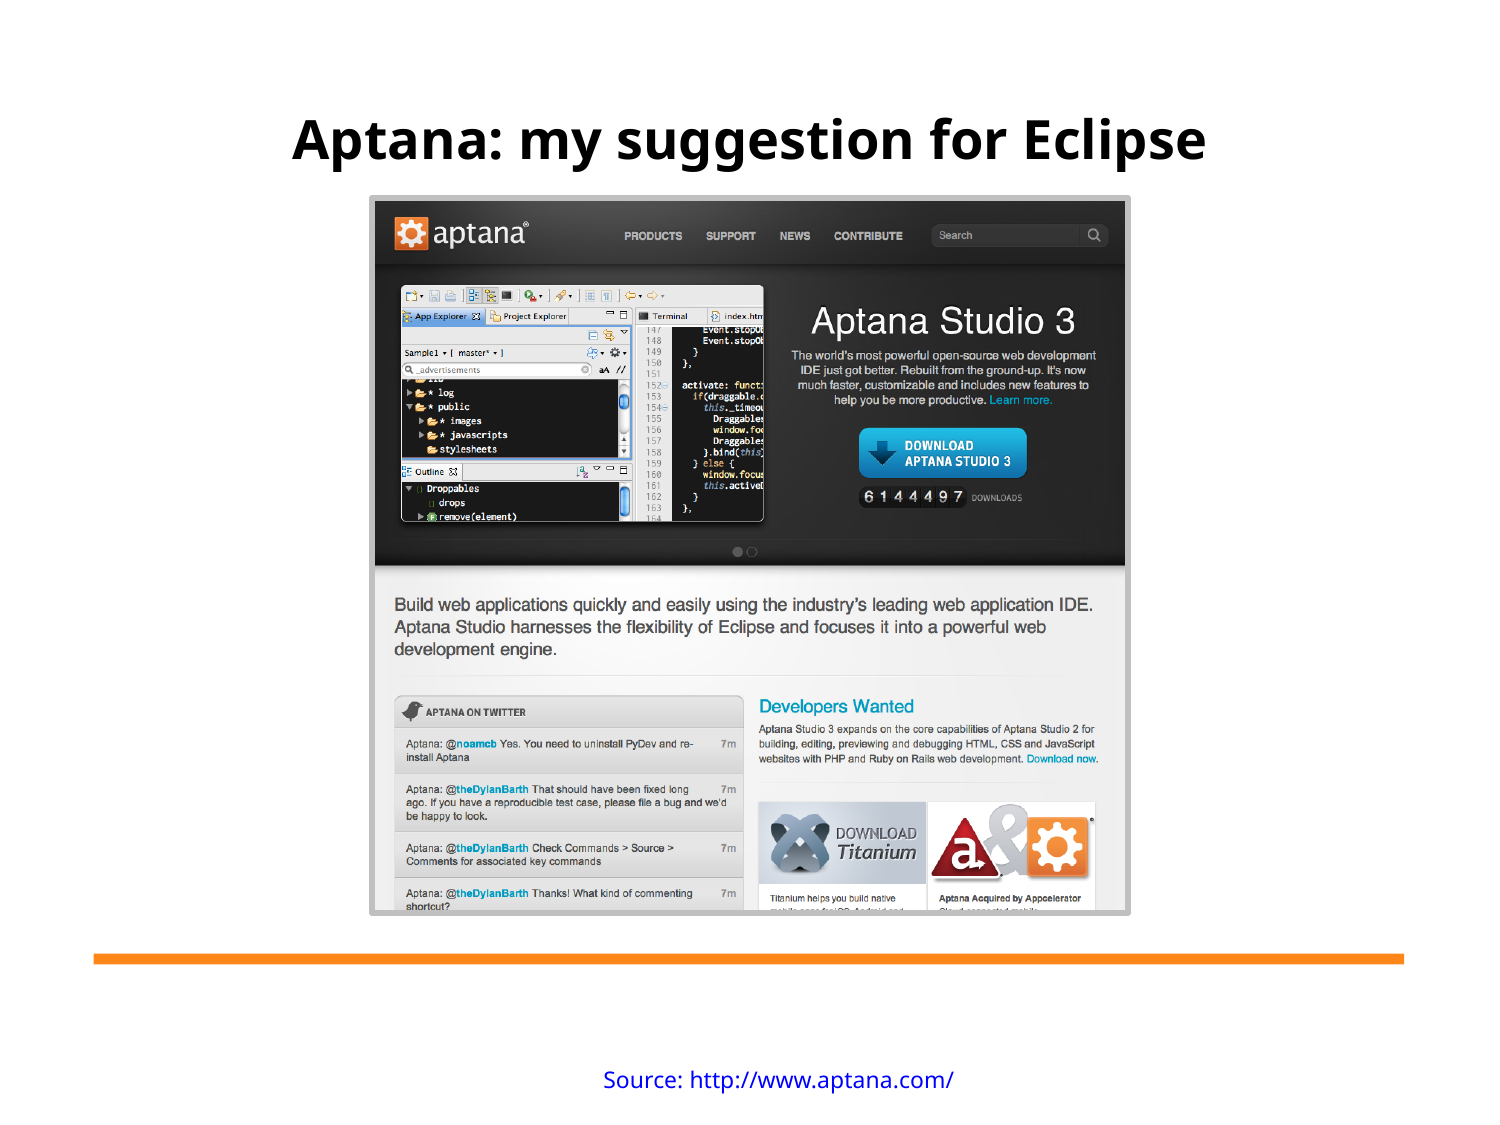

# Aptana: my suggestion for Eclipse
Source: http://www.aptana.com/